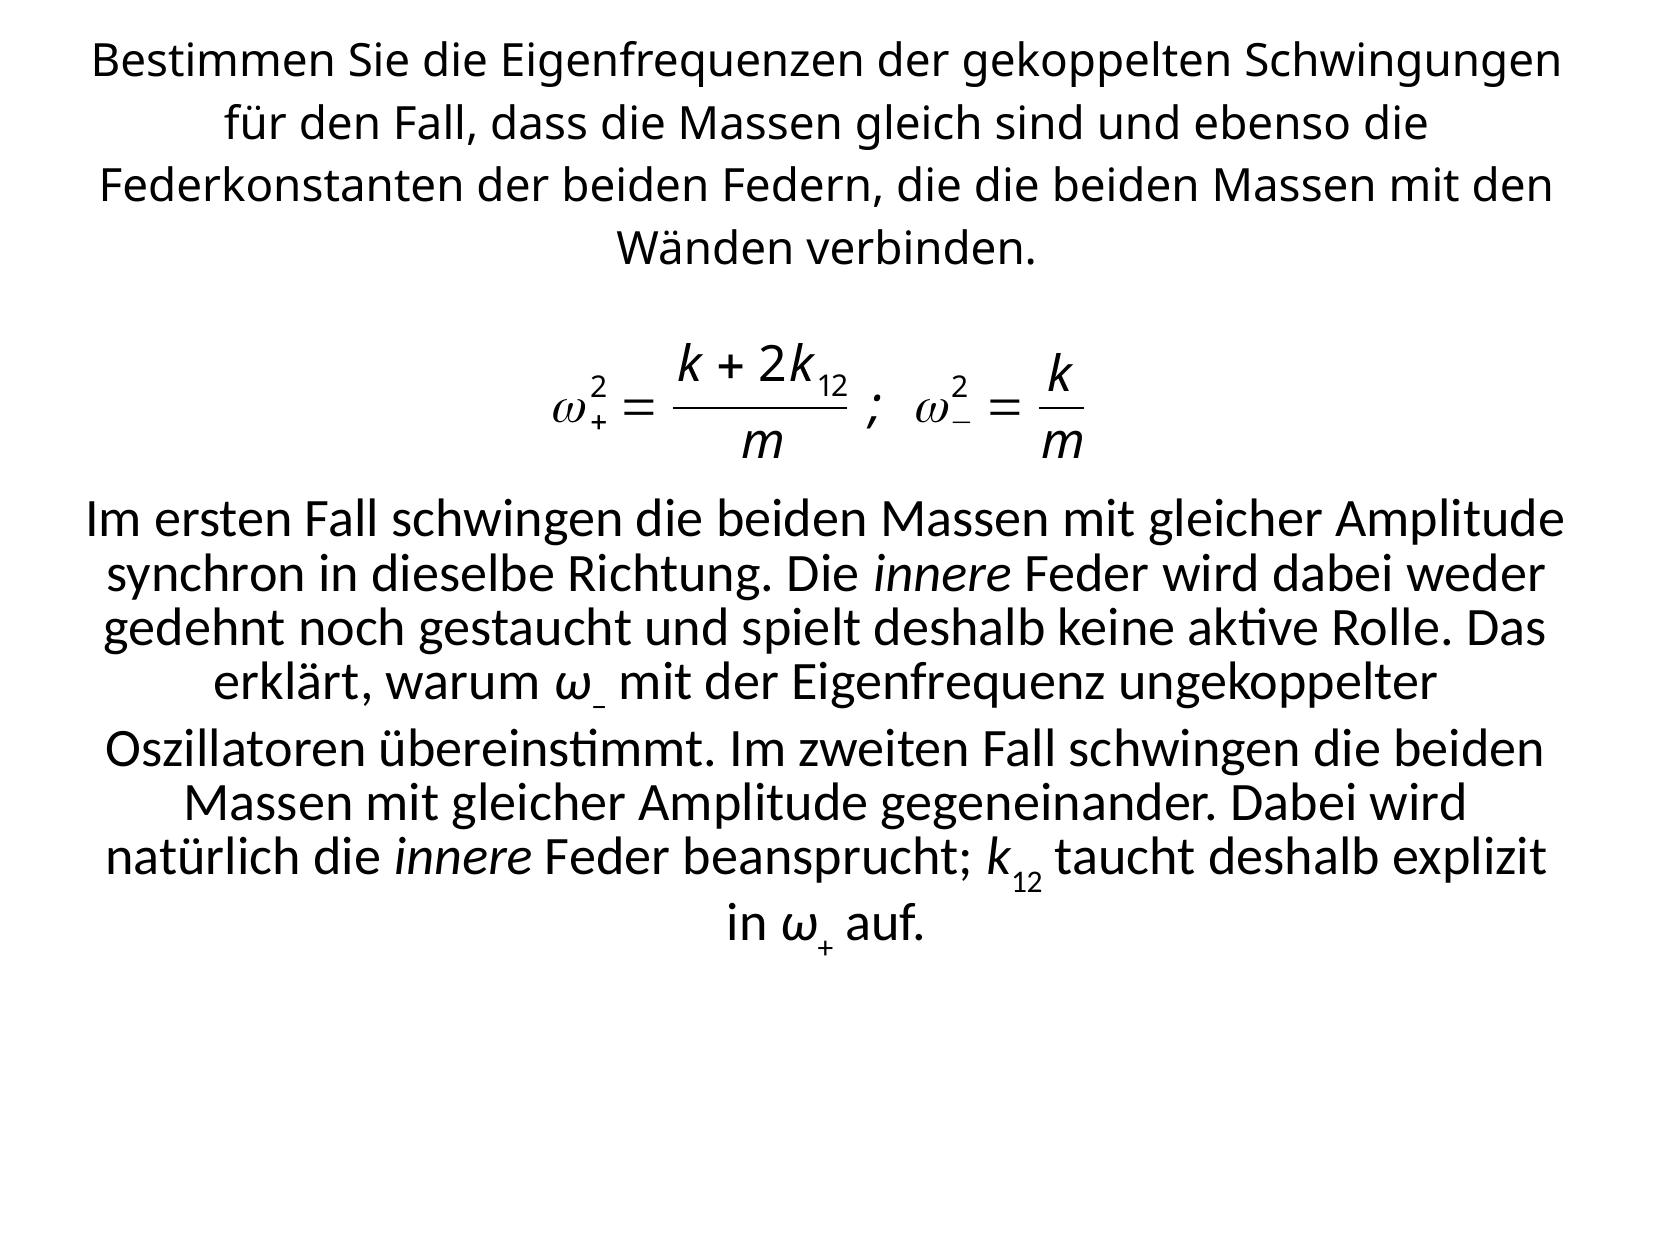

# Bestimmen Sie die Eigenfrequenzen der gekoppelten Schwingungen für den Fall, dass die Massen gleich sind und ebenso die Federkonstanten der beiden Federn, die die beiden Massen mit den Wänden verbinden.
Im ersten Fall schwingen die beiden Massen mit gleicher Amplitude synchron in dieselbe Richtung. Die innere Feder wird dabei weder gedehnt noch gestaucht und spielt deshalb keine aktive Rolle. Das erklärt, warum ω− mit der Eigenfrequenz ungekoppelter Oszillatoren übereinstimmt. Im zweiten Fall schwingen die beiden Massen mit gleicher Amplitude gegeneinander. Dabei wird natürlich die innere Feder beansprucht; k12 taucht deshalb explizit in ω+ auf.